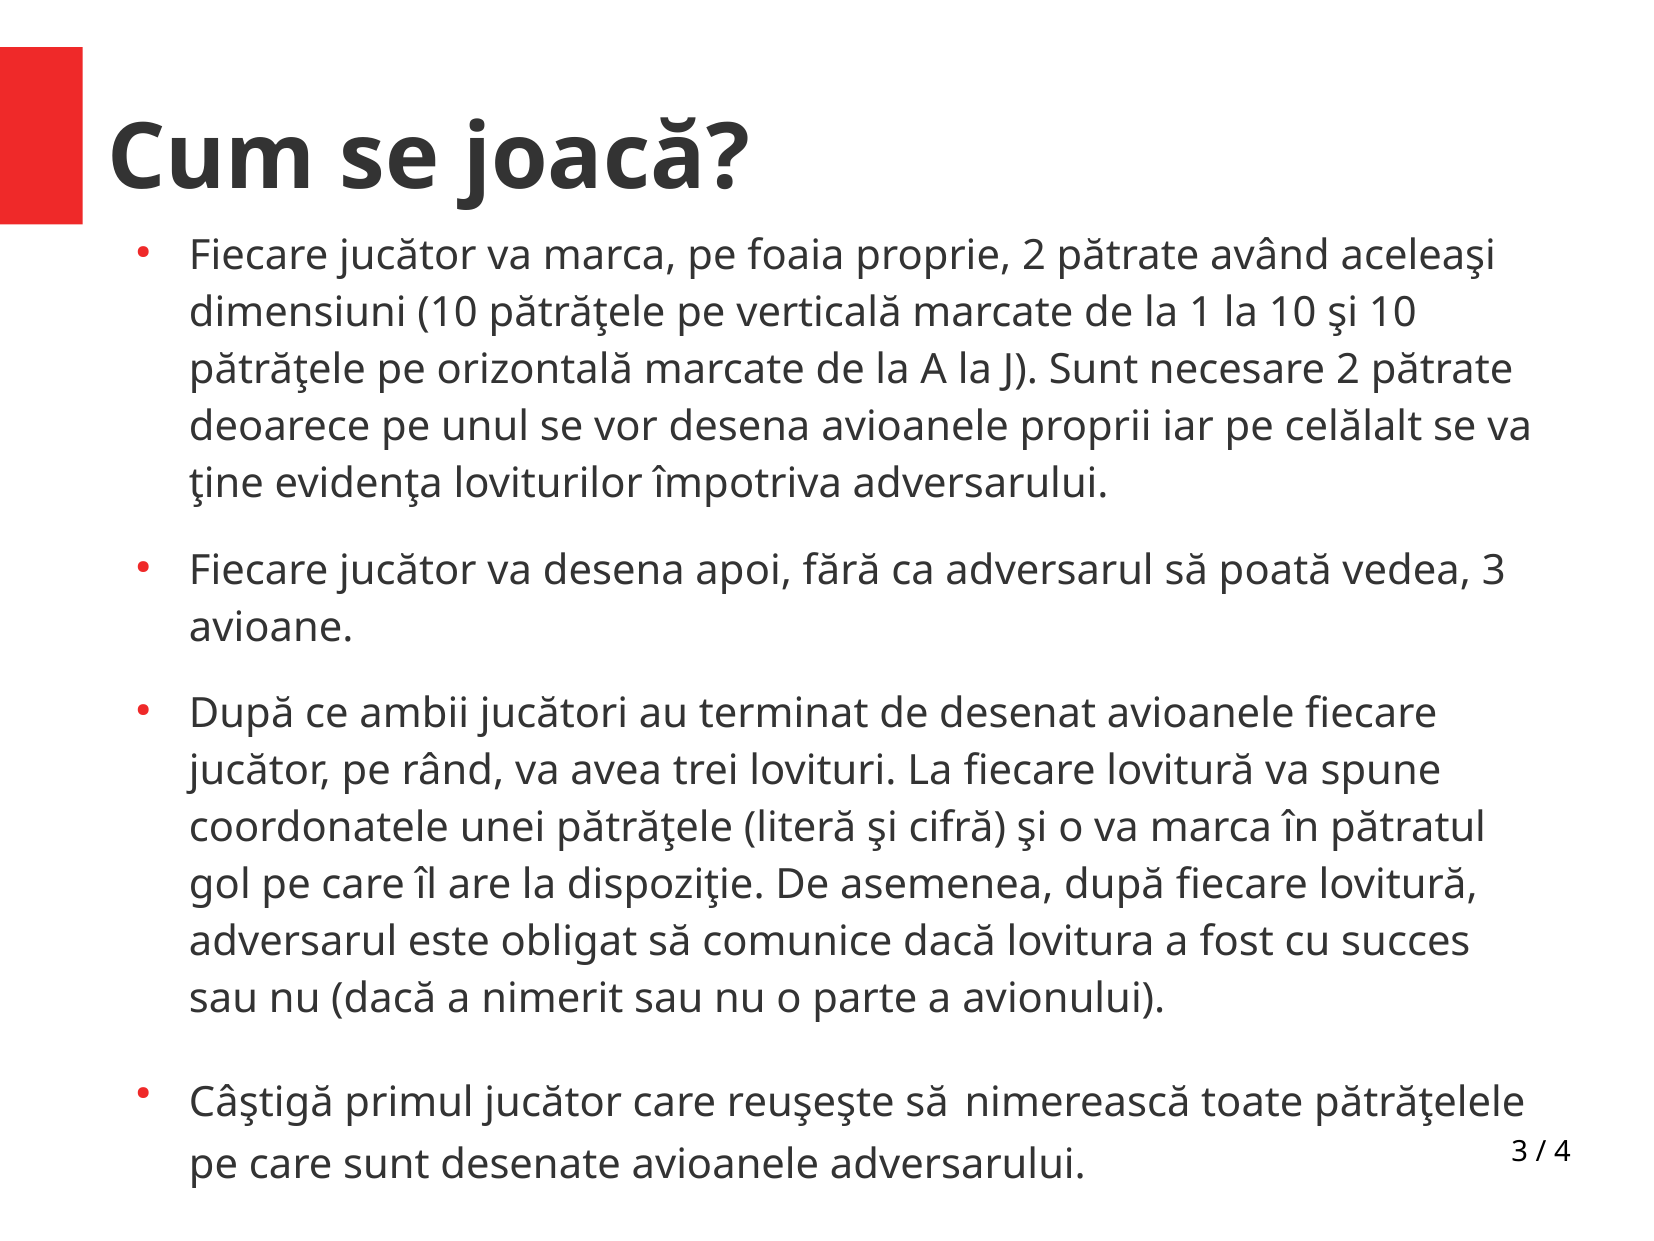

# Cum se joacă?
Fiecare jucător va marca, pe foaia proprie, 2 pătrate având aceleaşi dimensiuni (10 pătrăţele pe verticală marcate de la 1 la 10 şi 10 pătrăţele pe orizontală marcate de la A la J). Sunt necesare 2 pătrate deoarece pe unul se vor desena avioanele proprii iar pe celălalt se va ţine evidenţa loviturilor împotriva adversarului.
Fiecare jucător va desena apoi, fără ca adversarul să poată vedea, 3 avioane.
După ce ambii jucători au terminat de desenat avioanele fiecare jucător, pe rând, va avea trei lovituri. La fiecare lovitură va spune coordonatele unei pătrăţele (literă şi cifră) şi o va marca în pătratul gol pe care îl are la dispoziţie. De asemenea, după fiecare lovitură, adversarul este obligat să comunice dacă lovitura a fost cu succes sau nu (dacă a nimerit sau nu o parte a avionului).
Câştigă primul jucător care reuşeşte să nimerească toate pătrăţelele pe care sunt desenate avioanele adversarului.
3